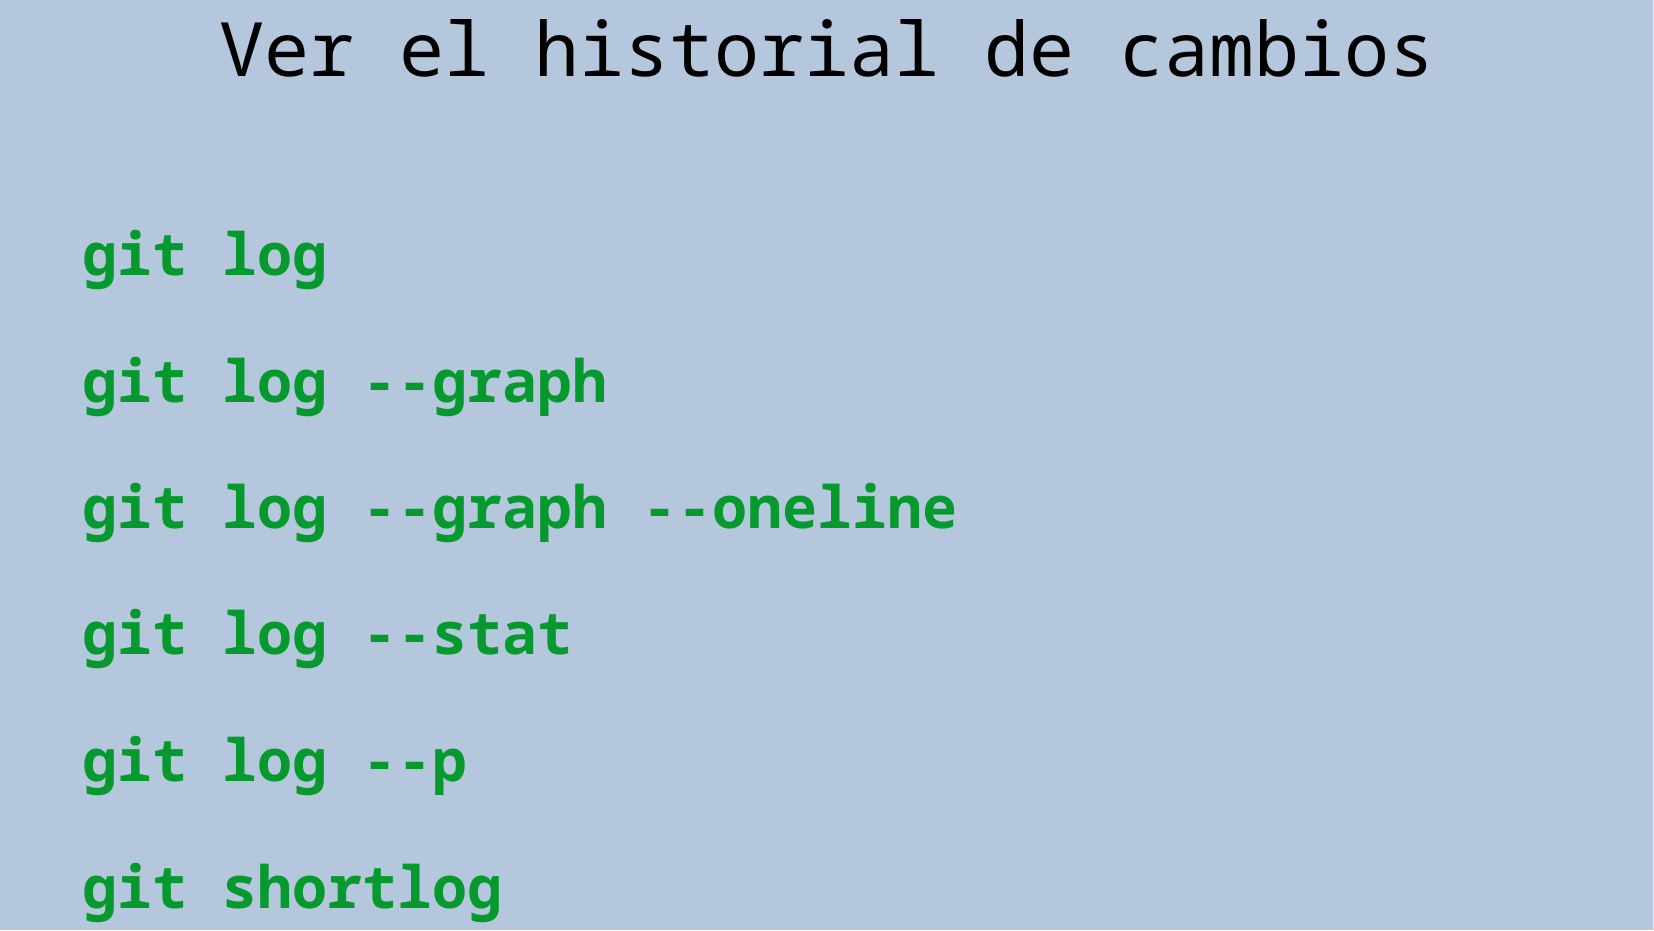

# Ver el historial de cambios
git log
git log --graph
git log --graph --oneline
git log --stat
git log --p
git shortlog